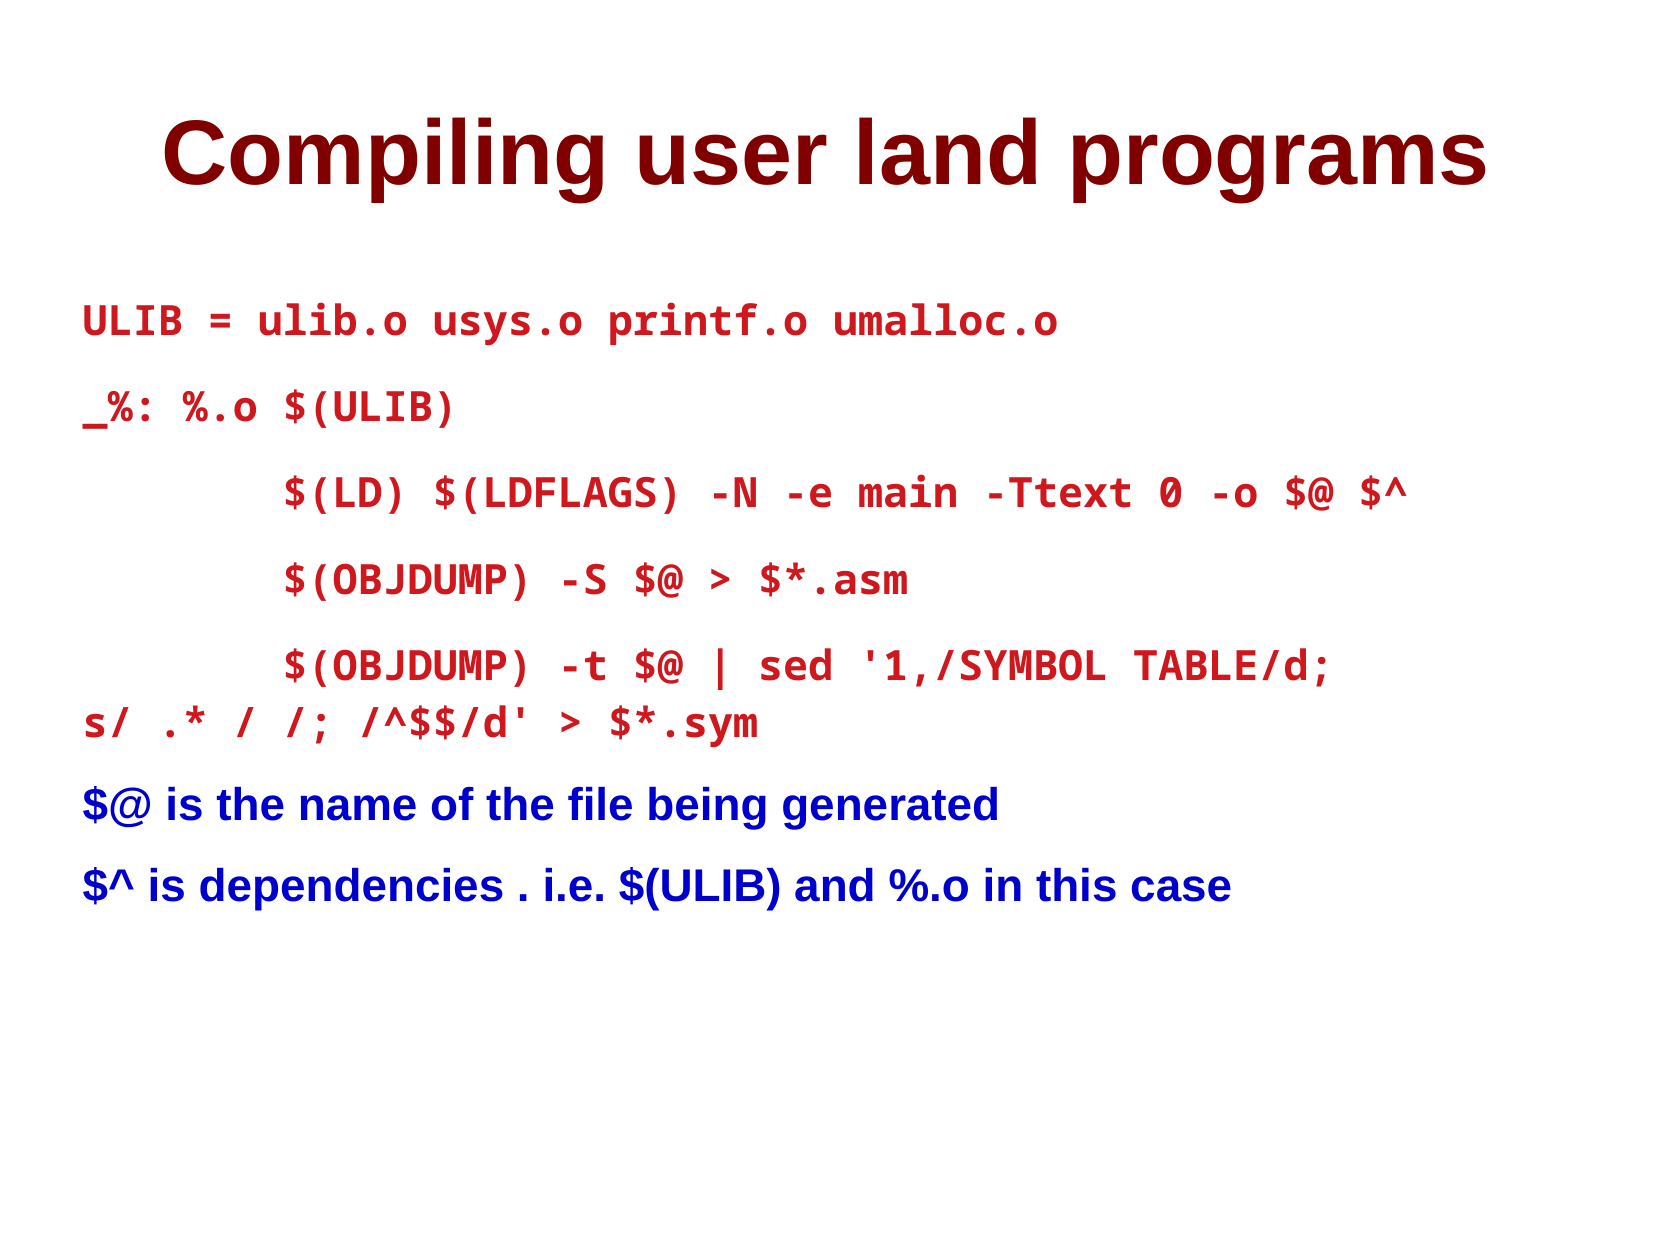

# Compiling user land programs
ULIB = ulib.o usys.o printf.o umalloc.o
_%: %.o $(ULIB)
 $(LD) $(LDFLAGS) -N -e main -Ttext 0 -o $@ $^
 $(OBJDUMP) -S $@ > $*.asm
 $(OBJDUMP) -t $@ | sed '1,/SYMBOL TABLE/d; s/ .* / /; /^$$/d' > $*.sym
$@ is the name of the file being generated
$^ is dependencies . i.e. $(ULIB) and %.o in this case